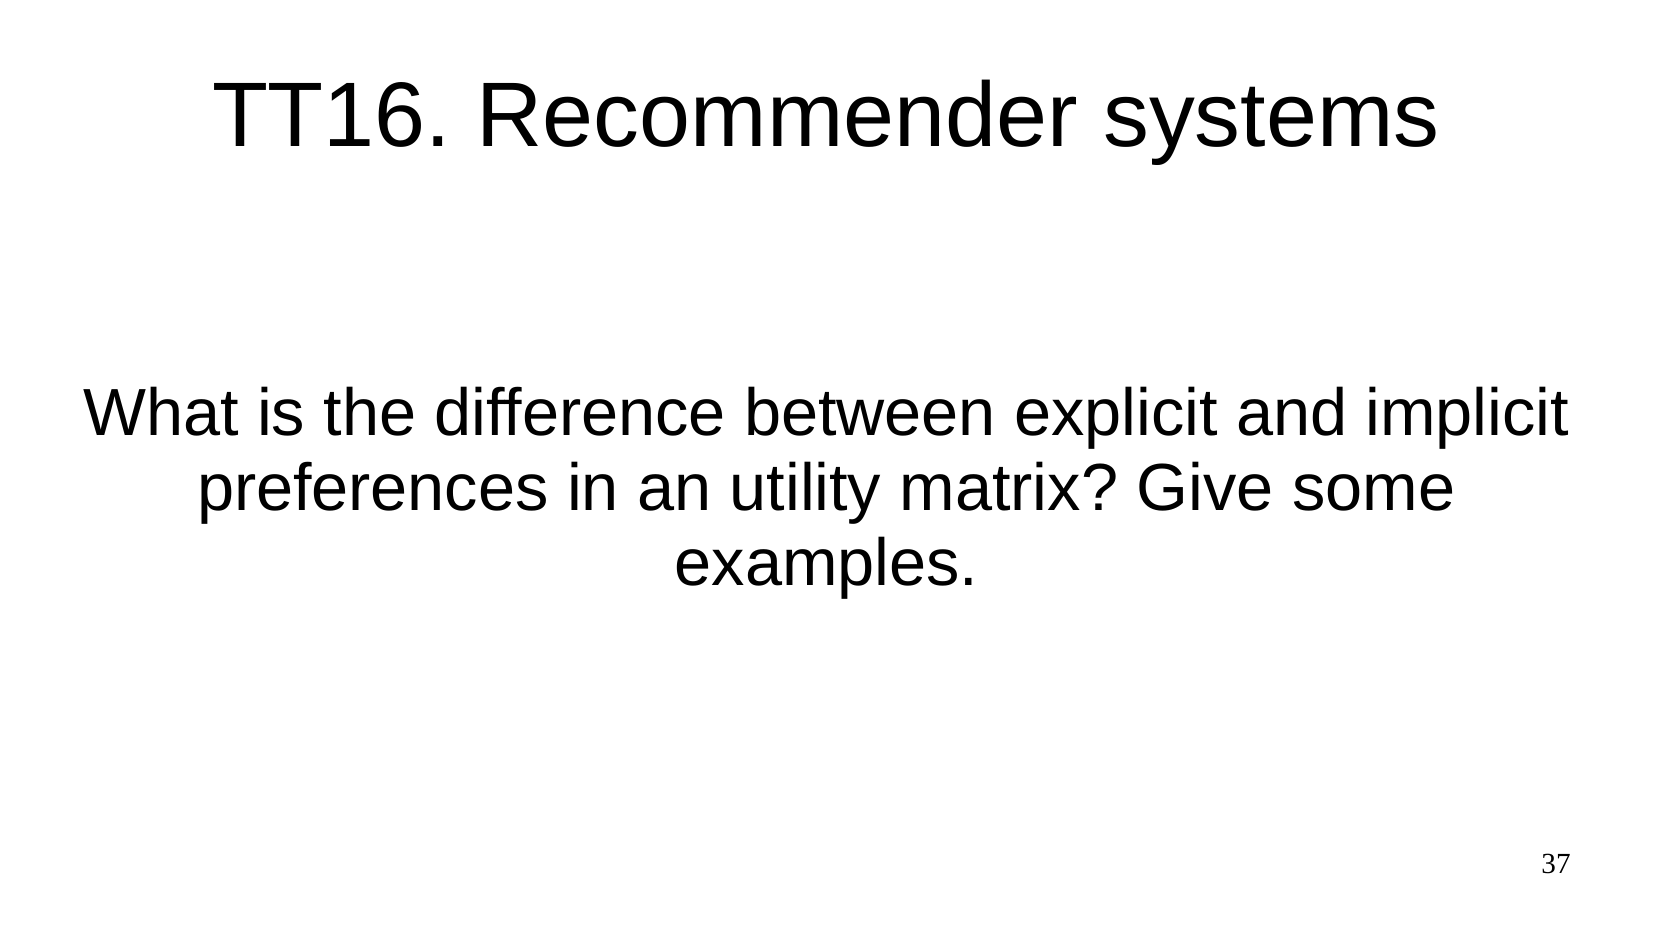

# TT16. Recommender systems
What is the difference between explicit and implicit preferences in an utility matrix? Give some examples.
37